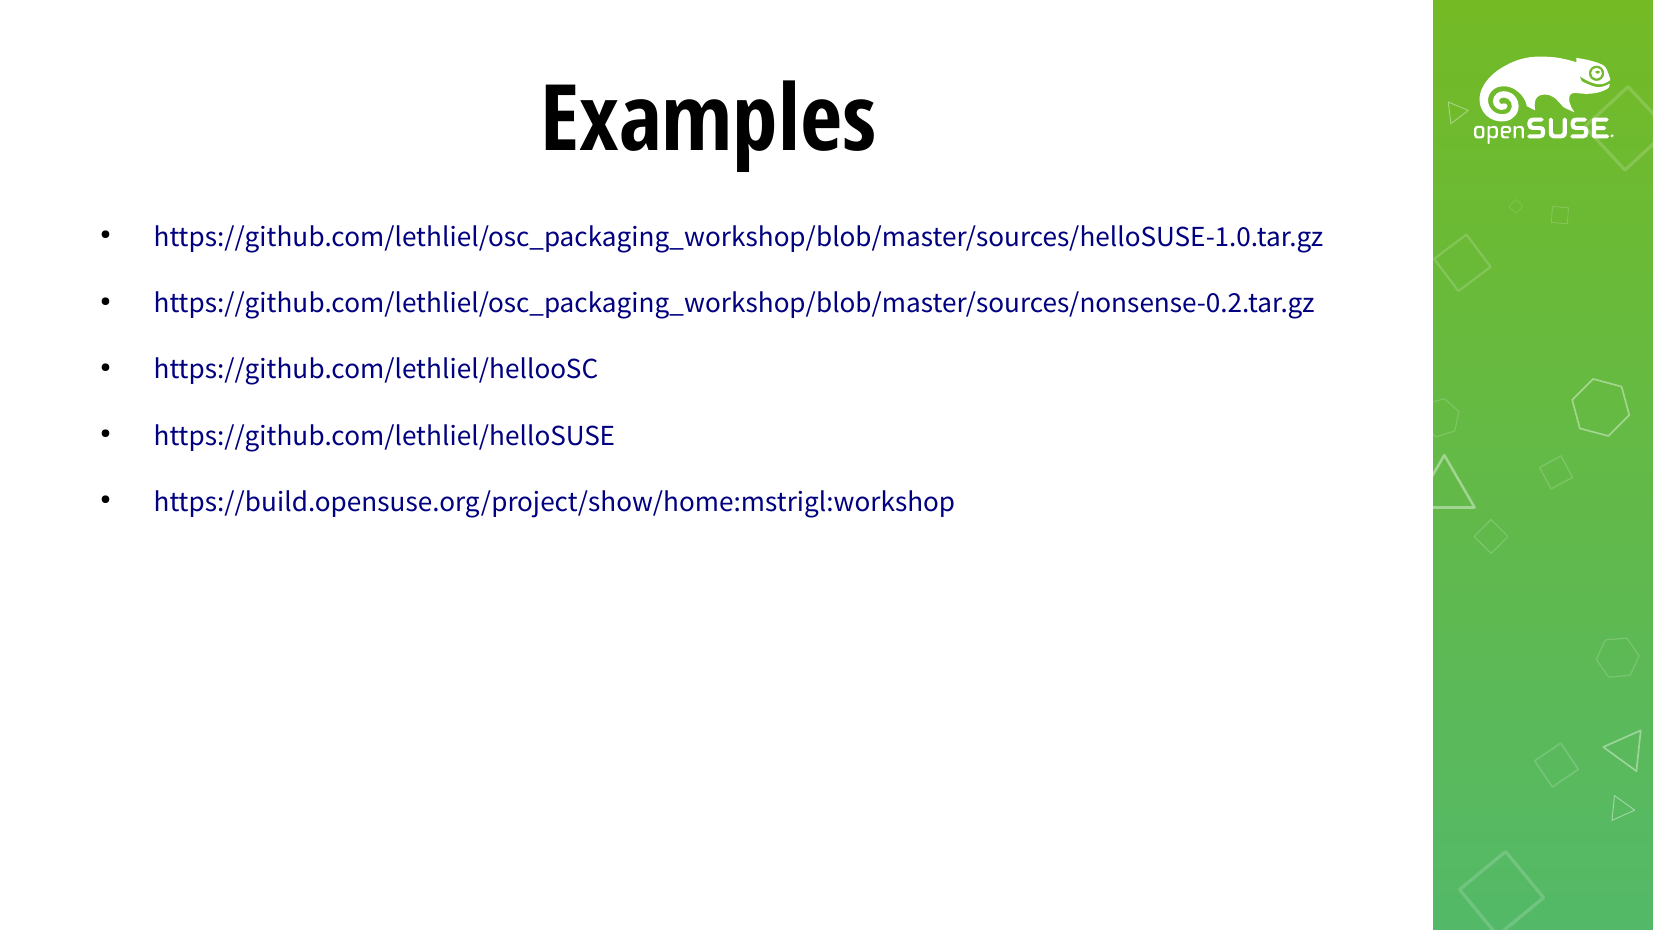

# Examples
https://github.com/lethliel/osc_packaging_workshop/blob/master/sources/helloSUSE-1.0.tar.gz
https://github.com/lethliel/osc_packaging_workshop/blob/master/sources/nonsense-0.2.tar.gz
https://github.com/lethliel/hellooSC
https://github.com/lethliel/helloSUSE
https://build.opensuse.org/project/show/home:mstrigl:workshop